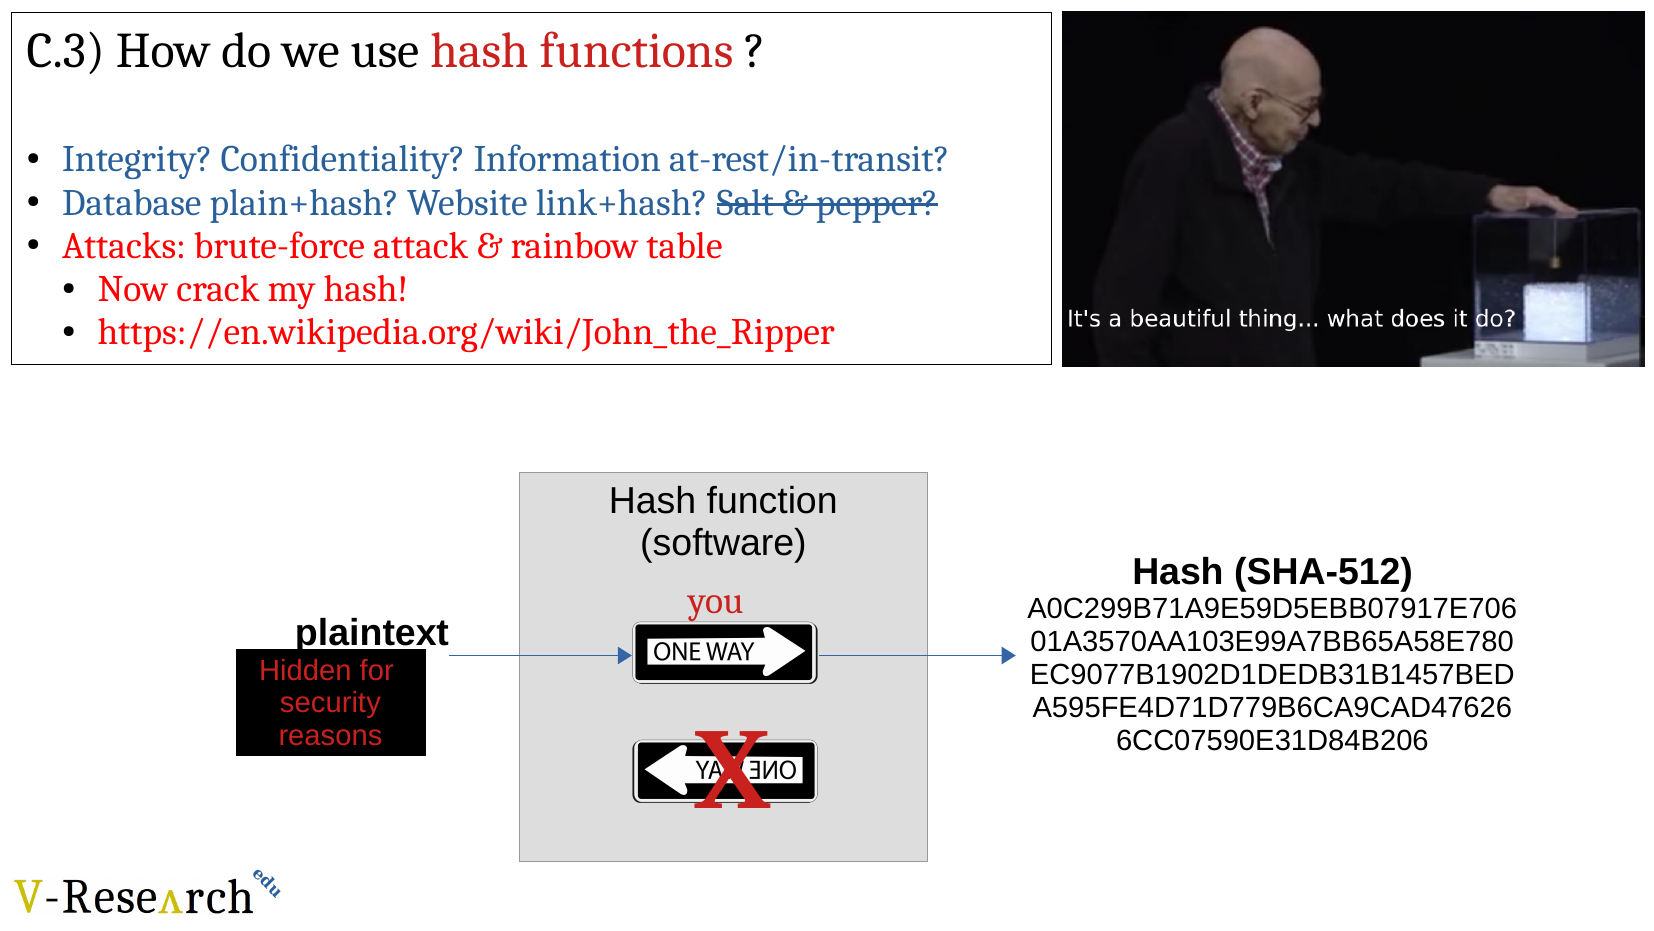

C.3) How do we use hash functions ?
Integrity? Confidentiality? Information at-rest/in-transit?
Database plain+hash? Website link+hash? Salt & pepper?
Attacks: brute-force attack & rainbow table
Now crack my hash!
https://en.wikipedia.org/wiki/John_the_Ripper
Hash function
(software)
Hash (SHA-512)
A0C299B71A9E59D5EBB07917E70601A3570AA103E99A7BB65A58E780EC9077B1902D1DEDB31B1457BEDA595FE4D71D779B6CA9CAD476266CC07590E31D84B206
you
plaintext
ciao
Hidden for
security
reasons
X
edu